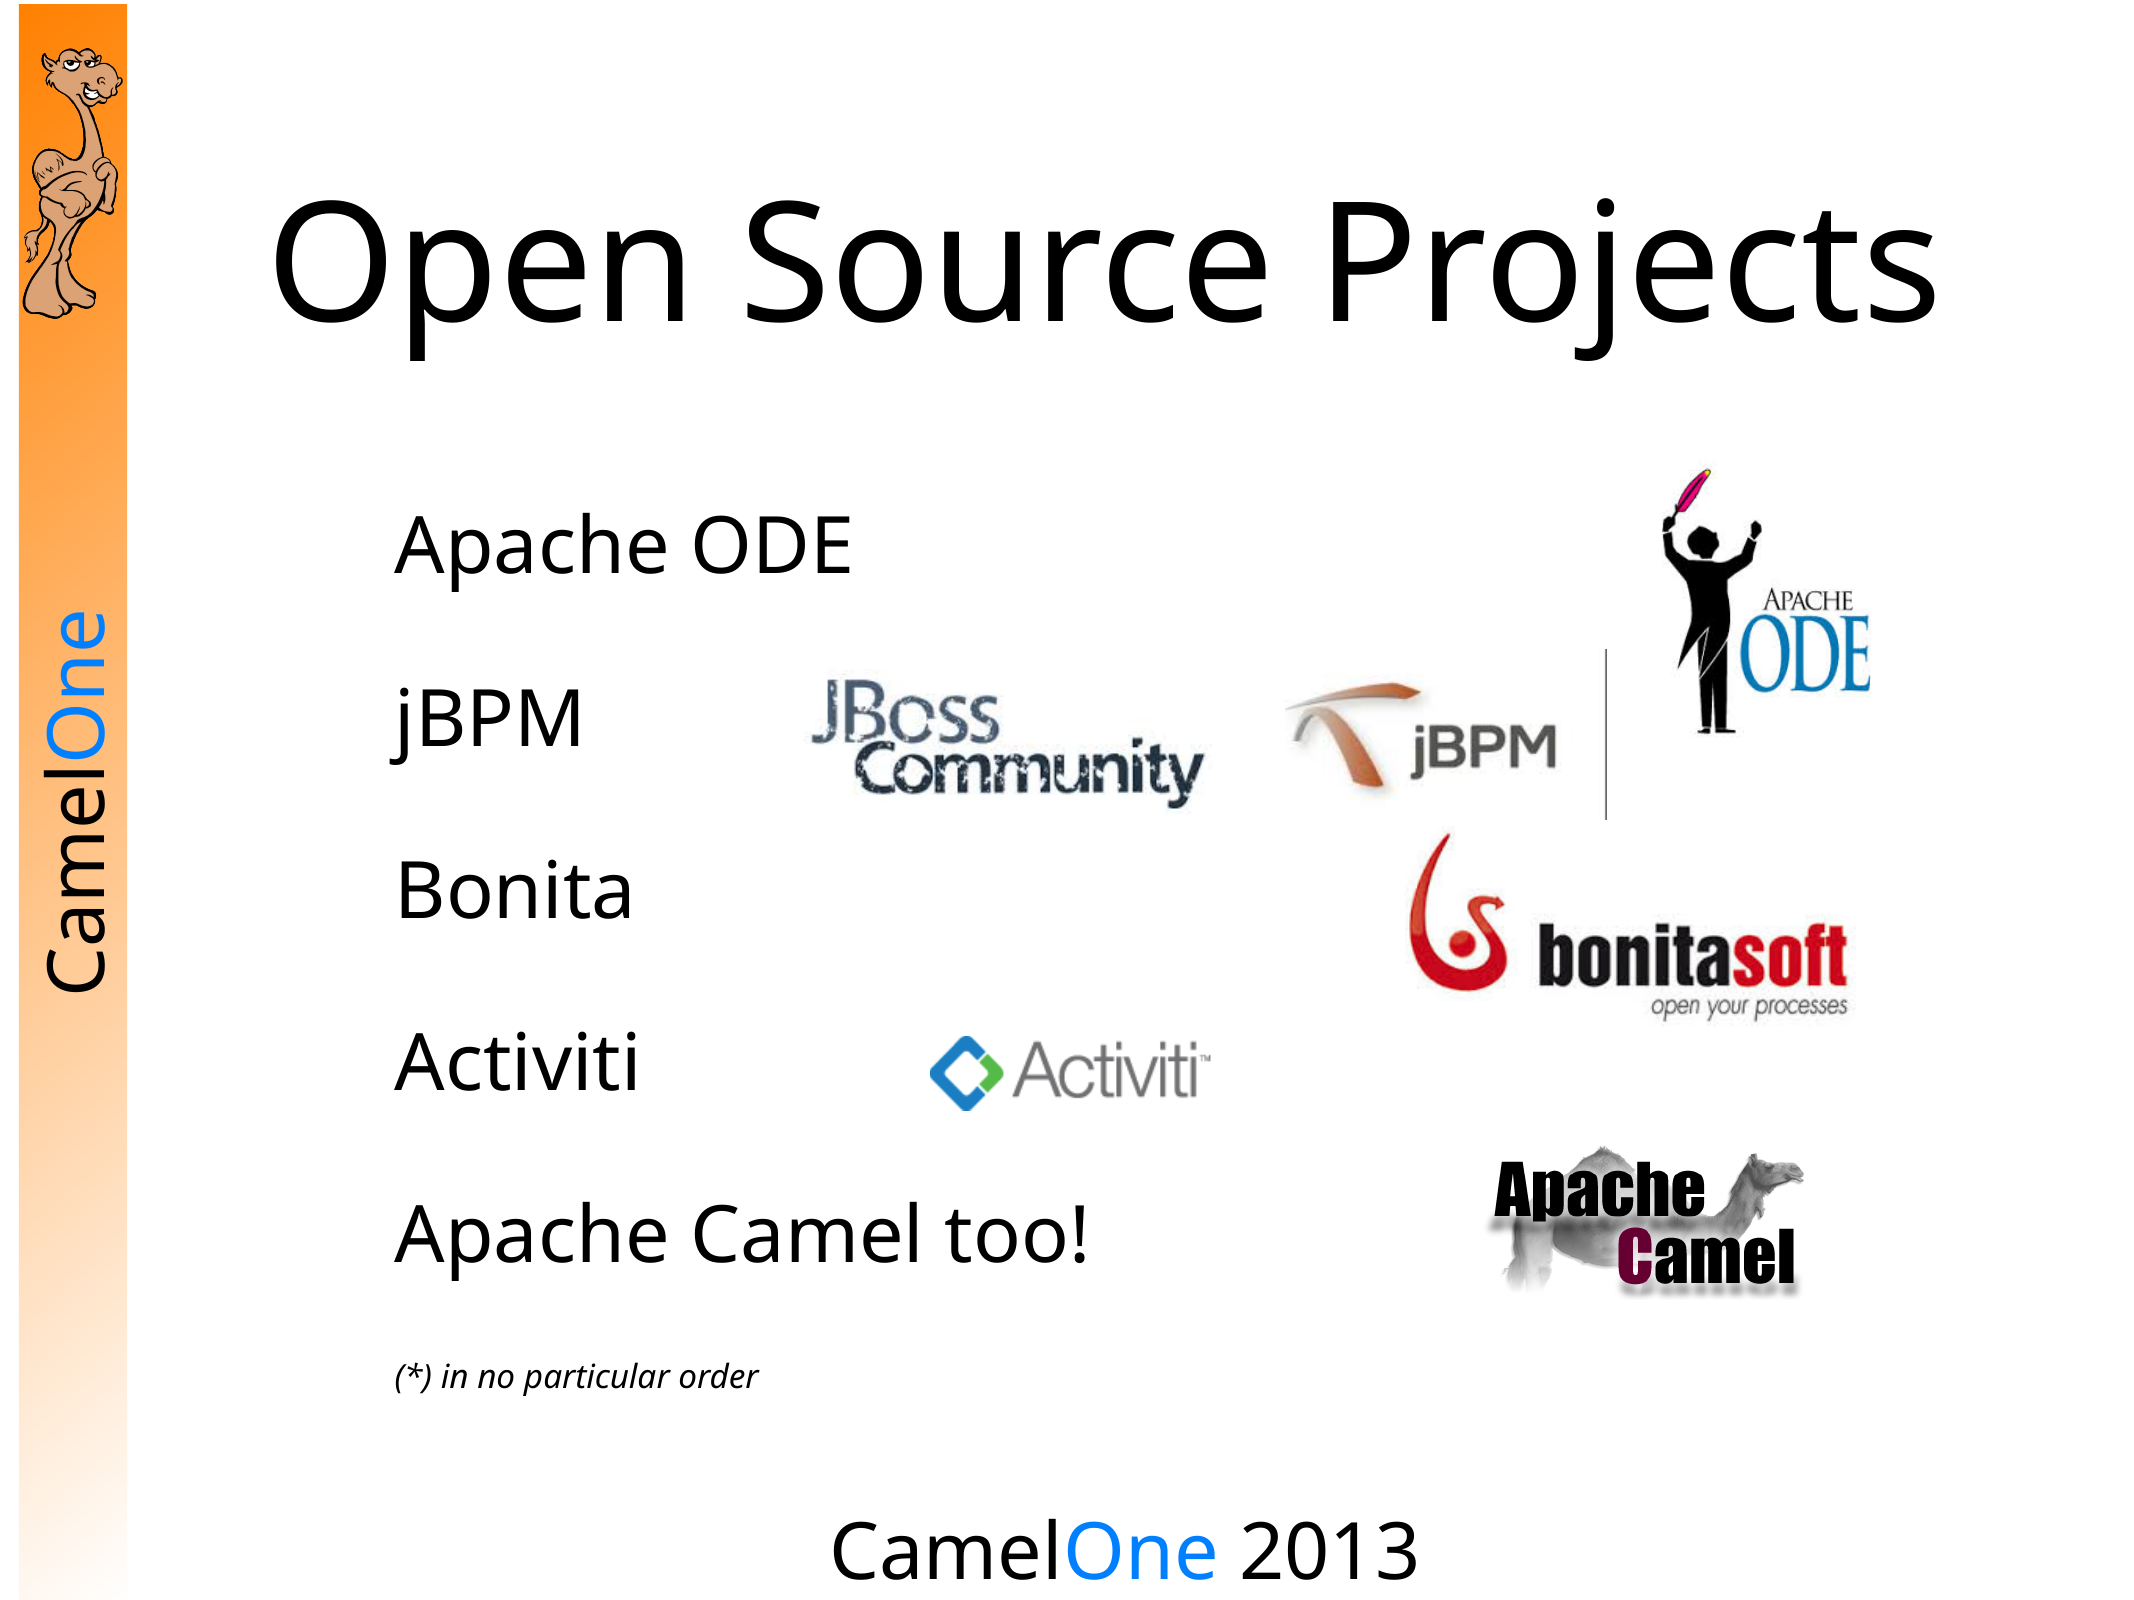

# Open Source Projects
Apache ODE
jBPM
Bonita
Activiti
Apache Camel too!
(*) in no particular order